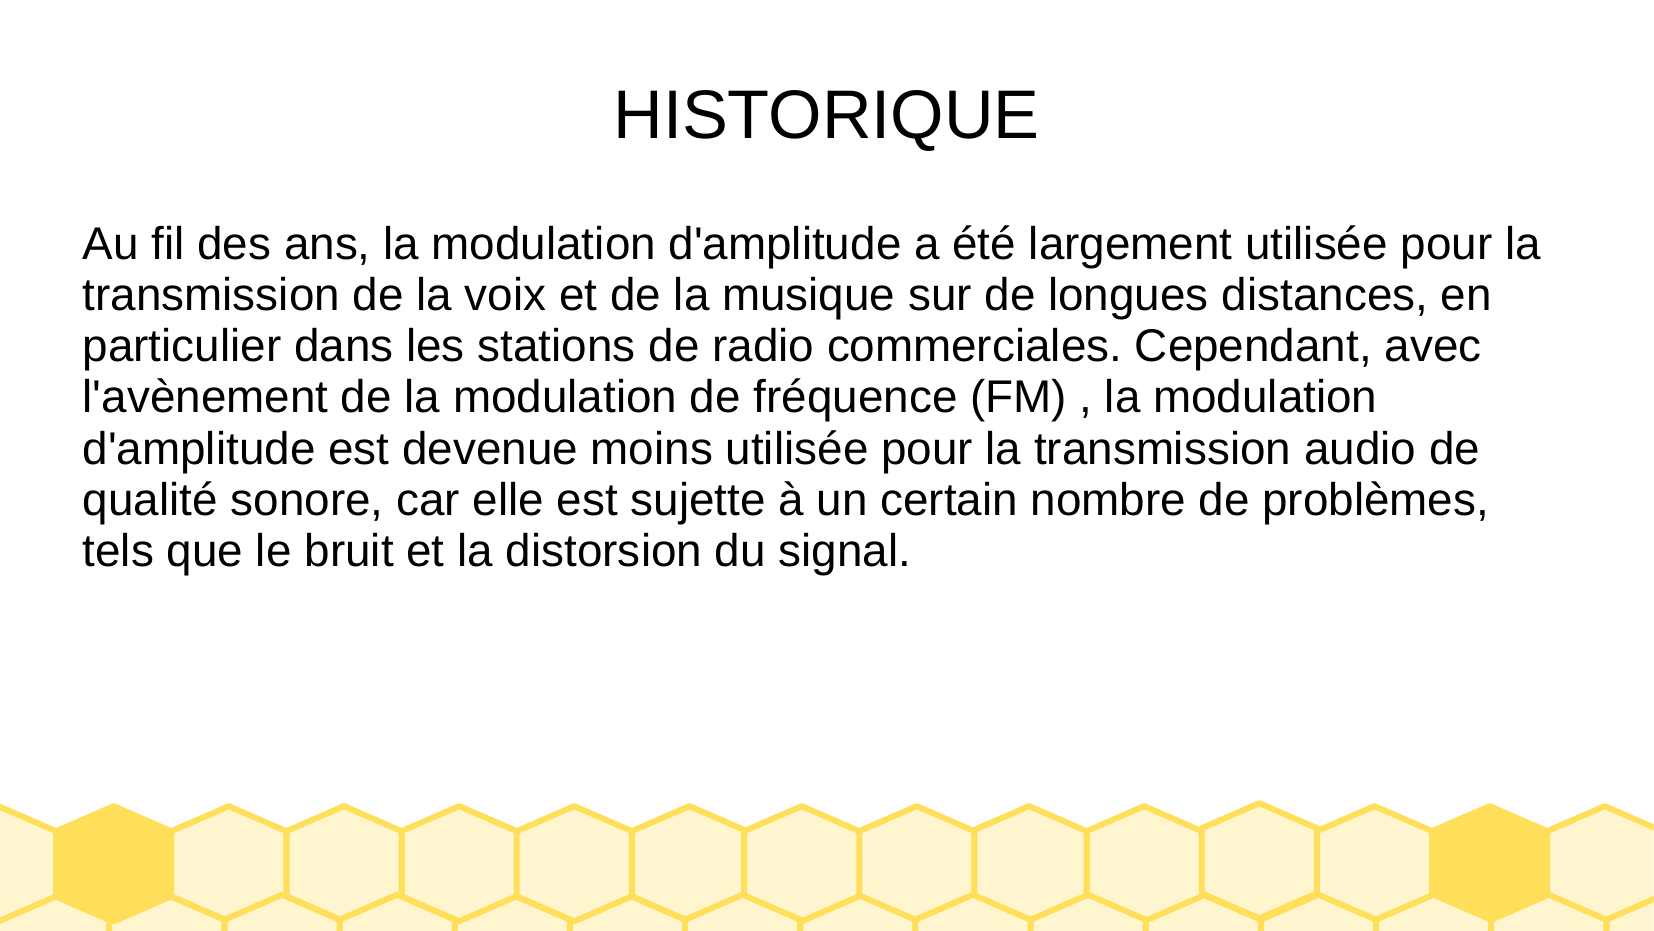

# HISTORIQUE
Au fil des ans, la modulation d'amplitude a été largement utilisée pour la transmission de la voix et de la musique sur de longues distances, en particulier dans les stations de radio commerciales. Cependant, avec l'avènement de la modulation de fréquence (FM) , la modulation d'amplitude est devenue moins utilisée pour la transmission audio de qualité sonore, car elle est sujette à un certain nombre de problèmes, tels que le bruit et la distorsion du signal.